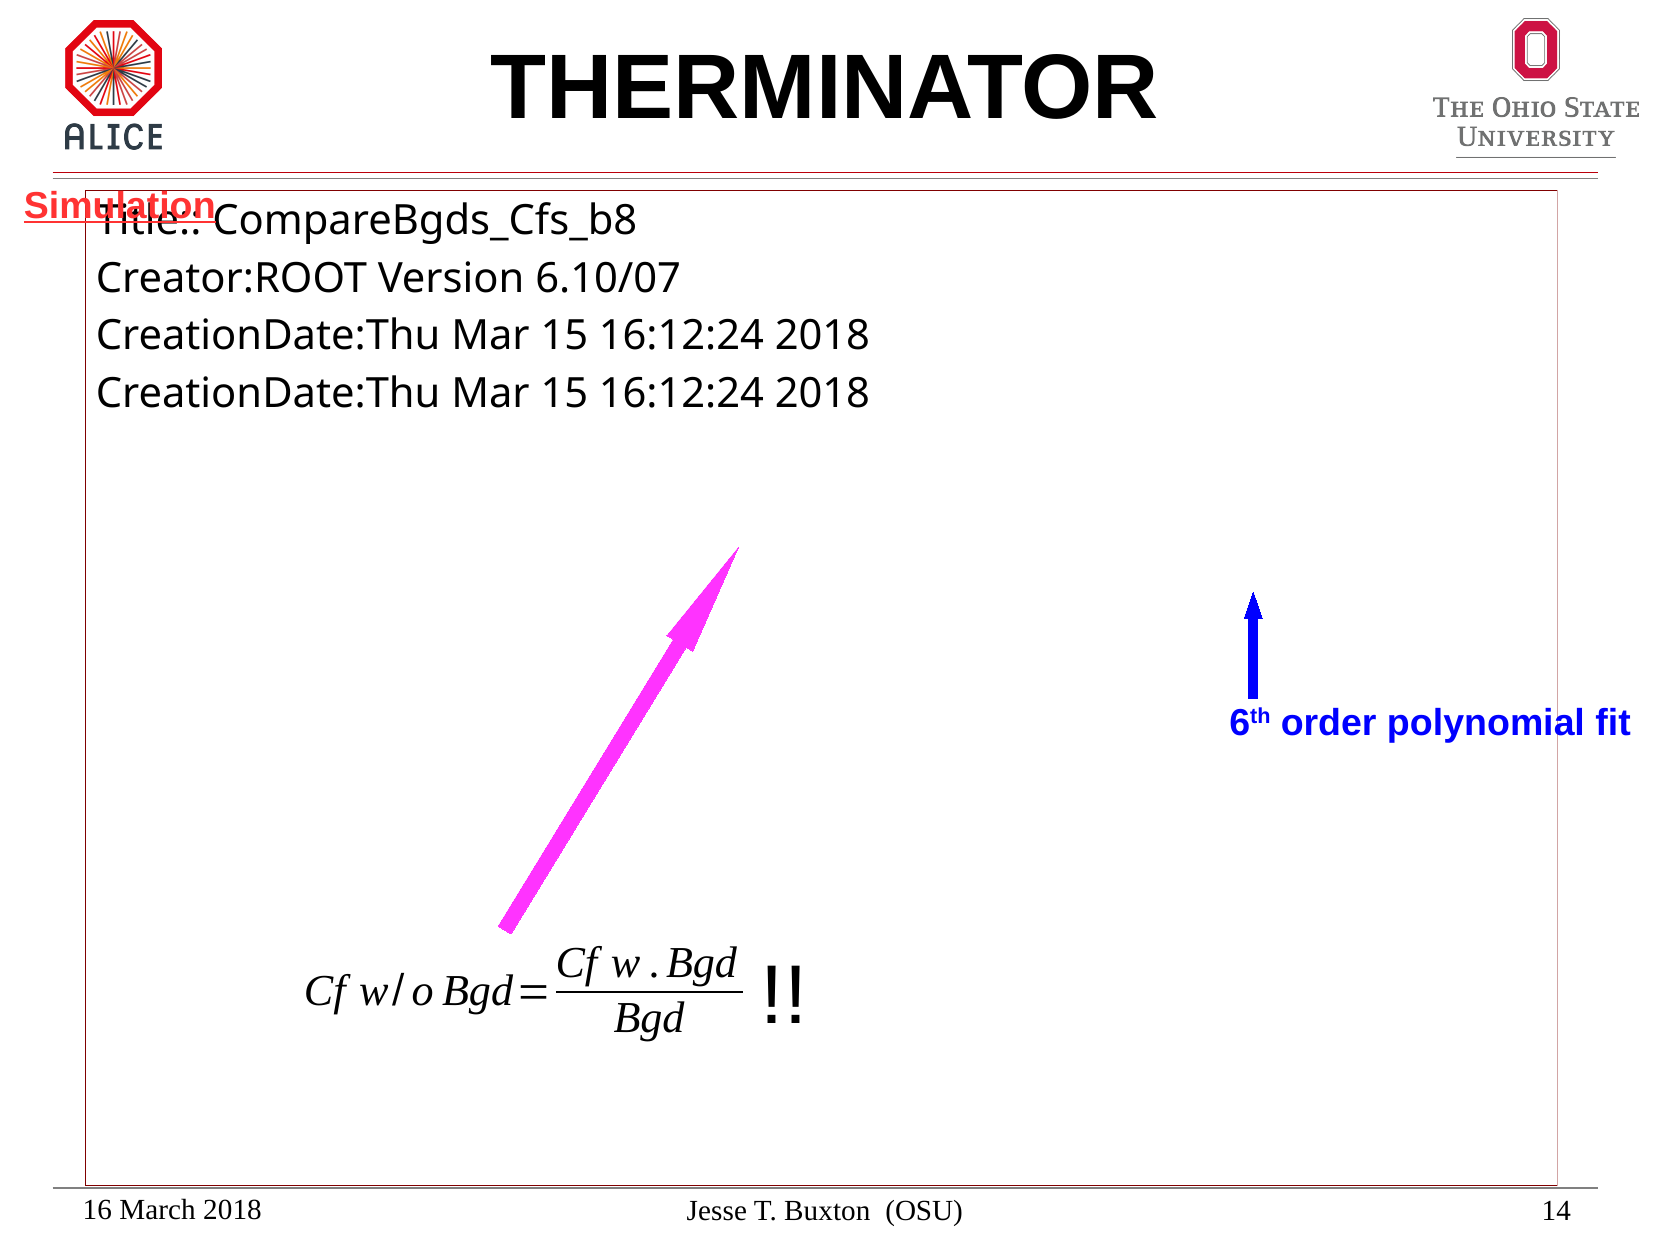

# THERMINATOR
Simulation
6th order polynomial fit
!!
16 March 2018
Jesse T. Buxton (OSU)
14